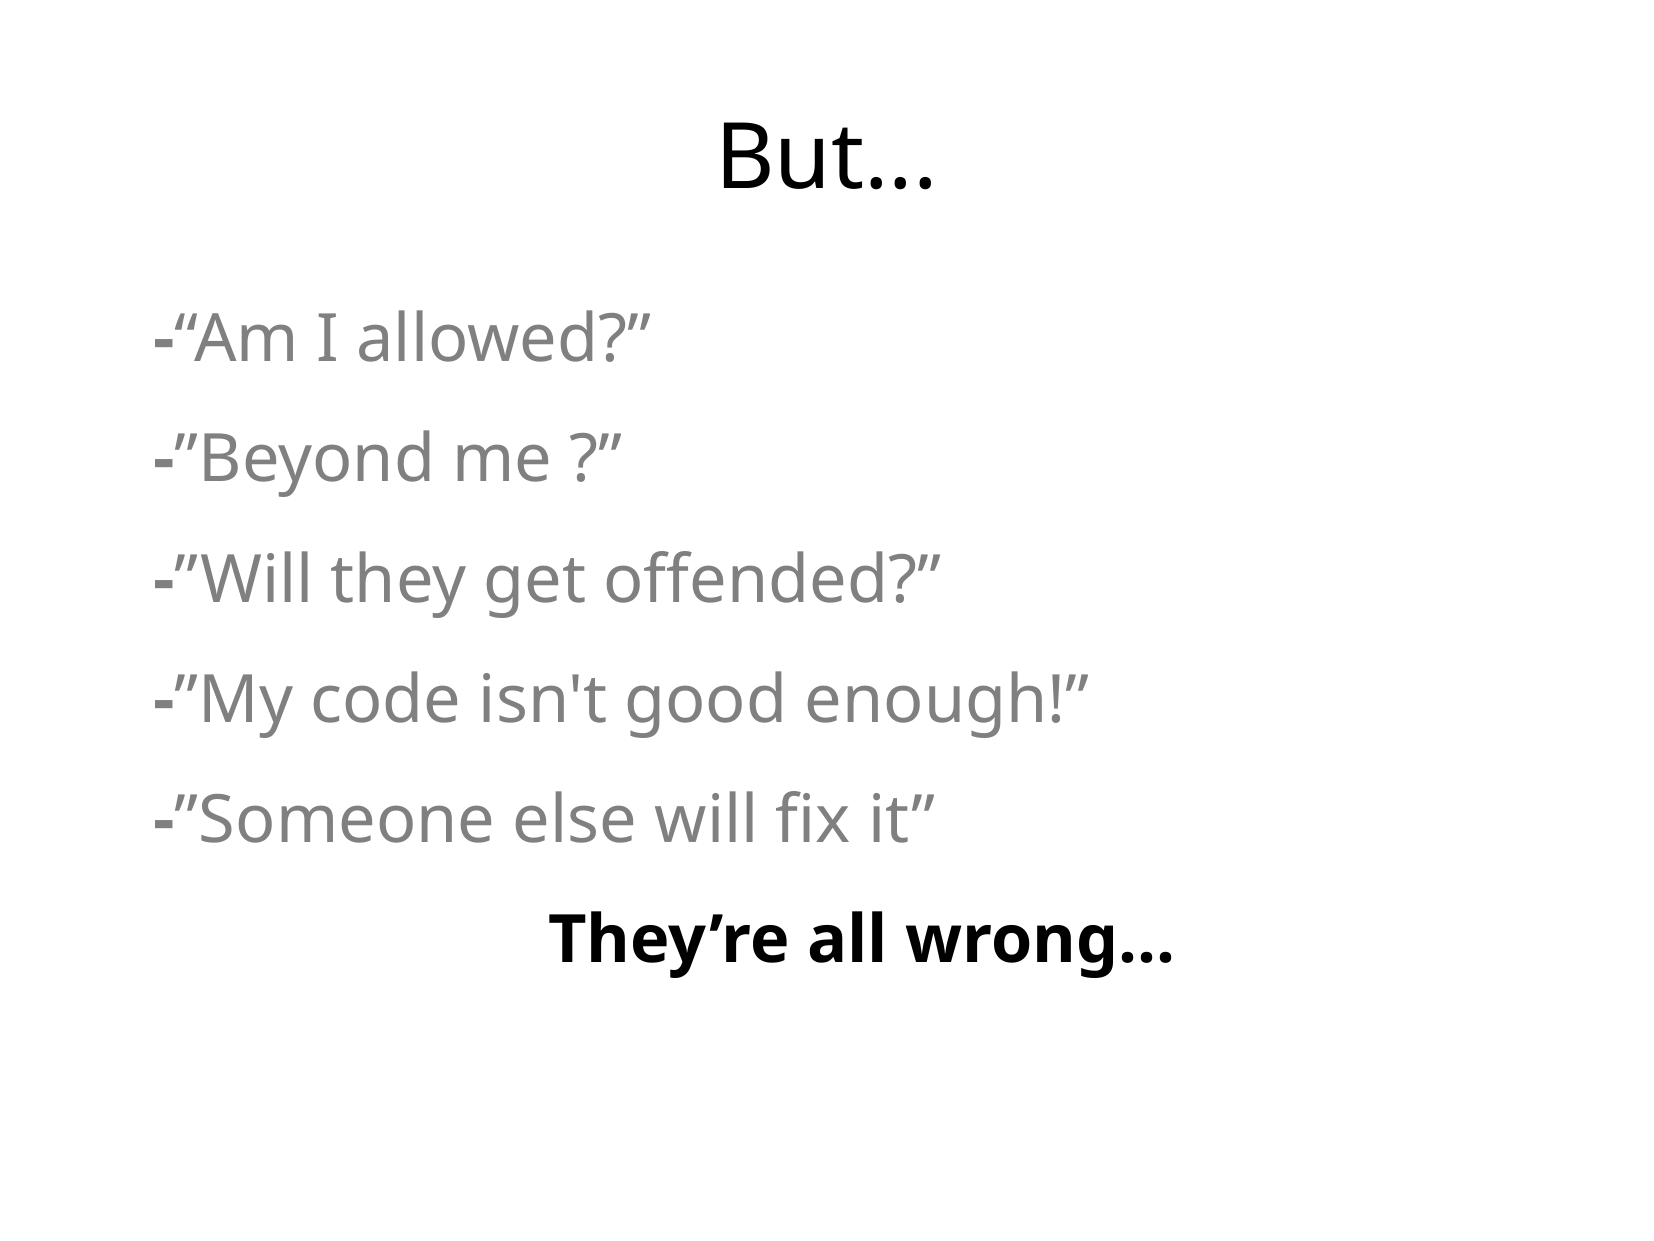

# But...
-“Am I allowed?”
-”Beyond me ?”
-”Will they get offended?”
-”My code isn't good enough!”
-”Someone else will fix it”
They’re all wrong...